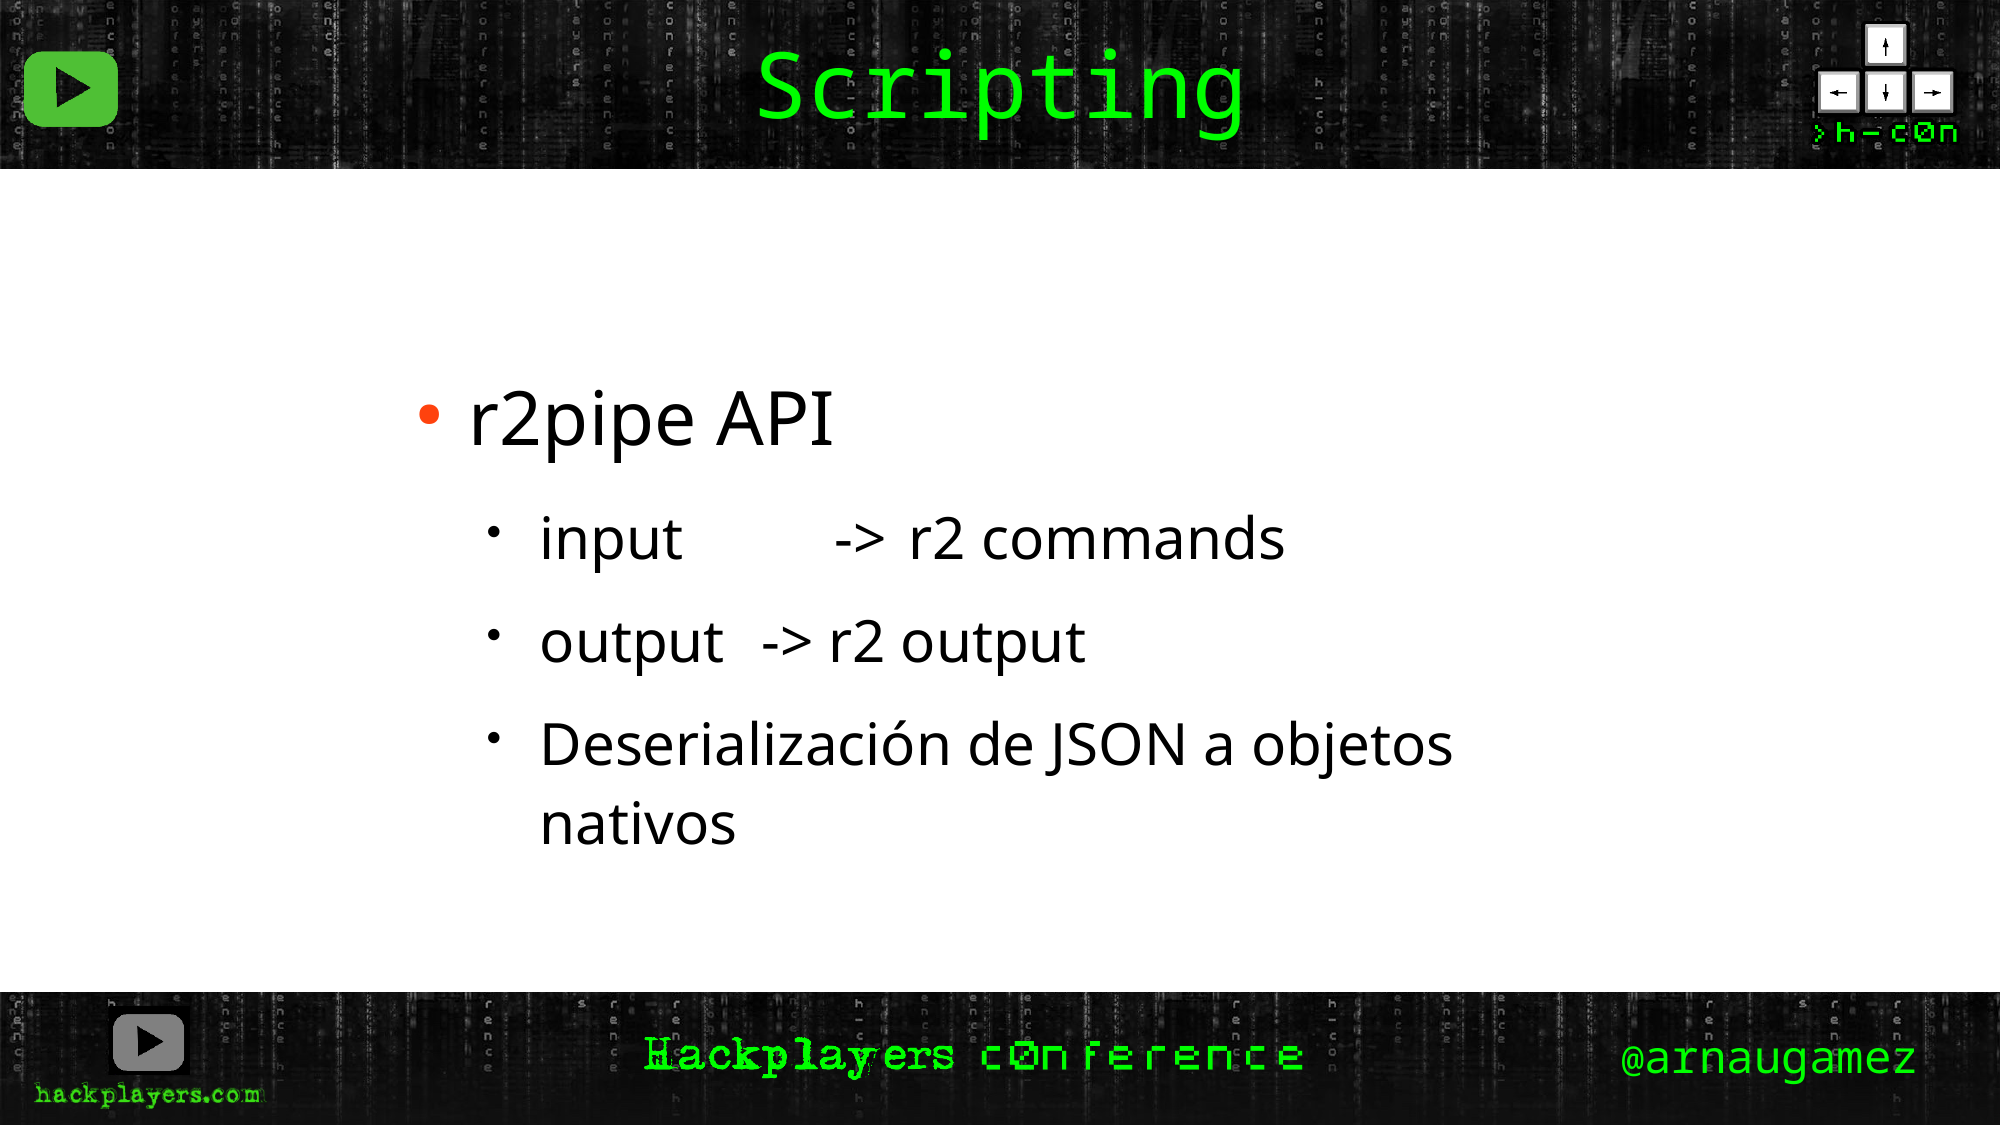

# Scripting
r2pipe API
input 		->	r2 commands
output 	-> r2 output
Deserialización de JSON a objetos nativos